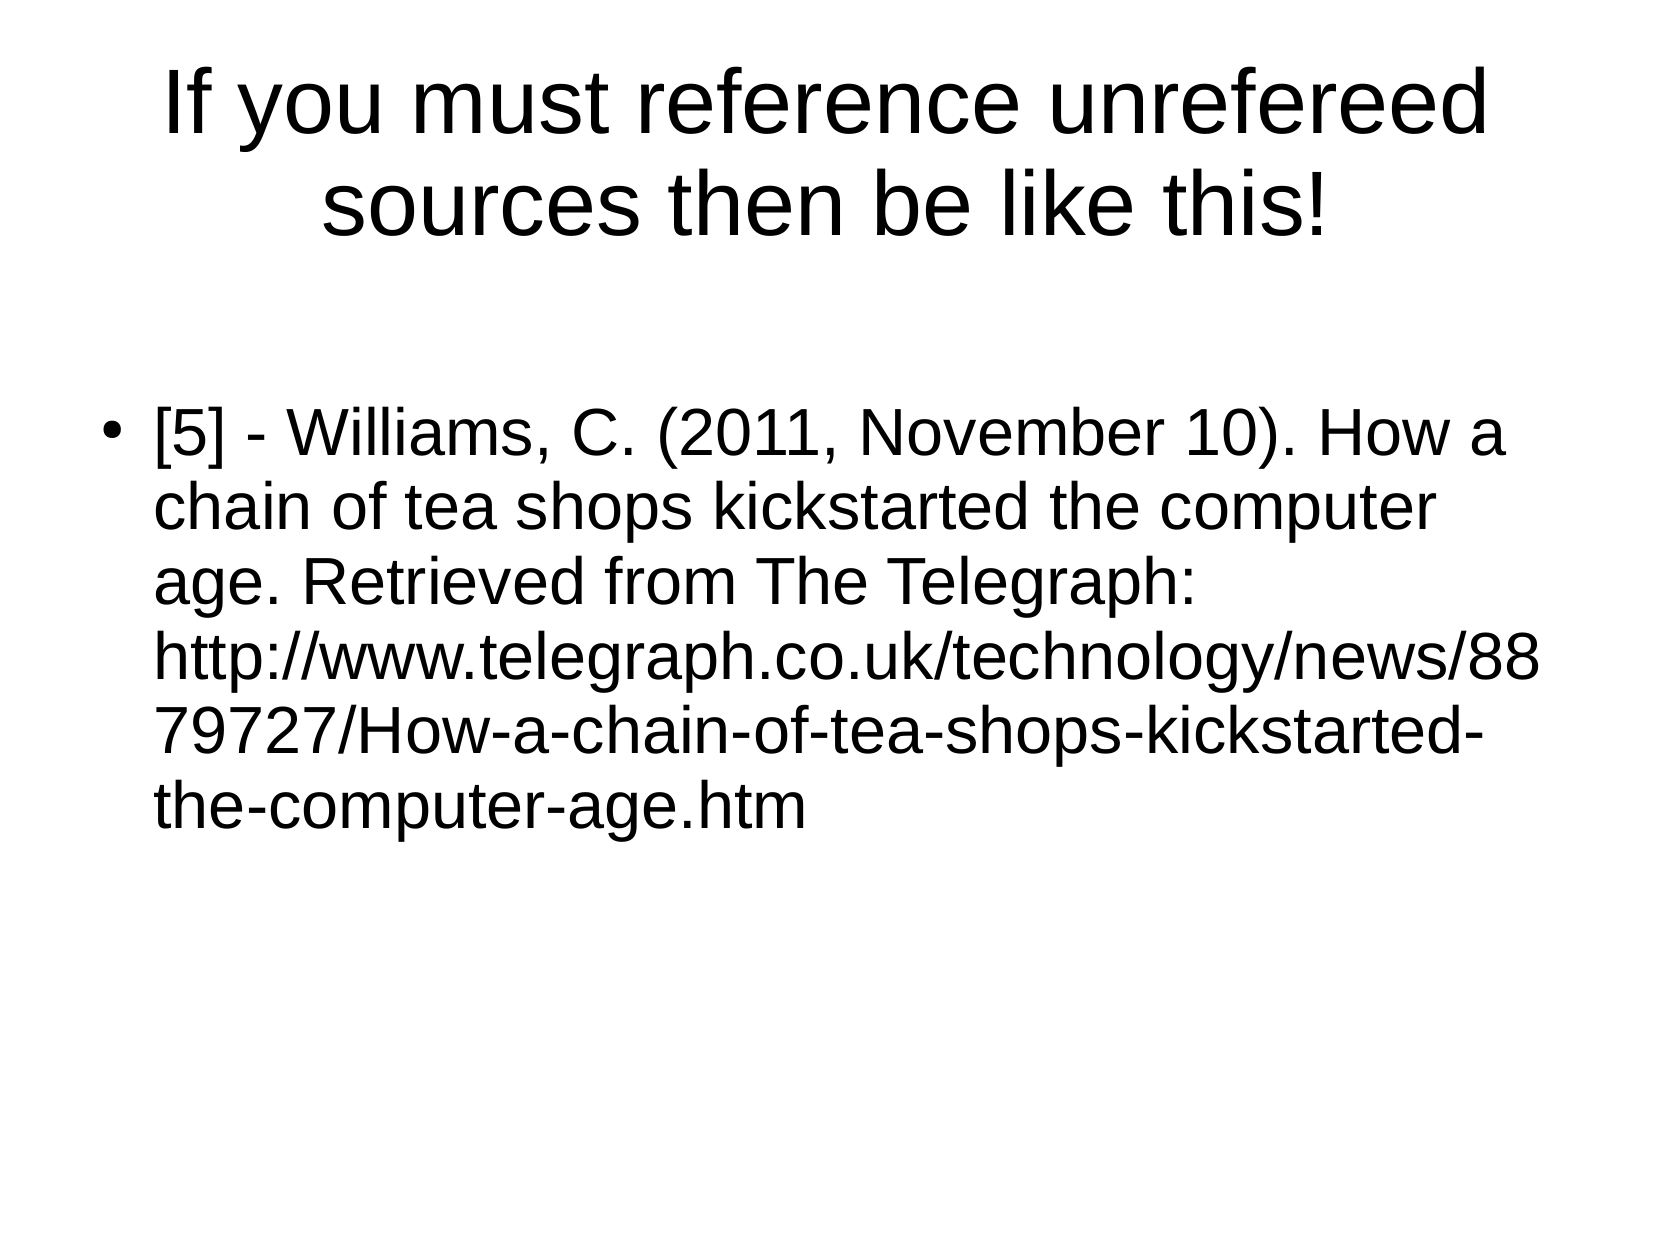

# If you must reference unrefereed sources then be like this!
[5] - Williams, C. (2011, November 10). How a chain of tea shops kickstarted the computer age. Retrieved from The Telegraph: http://www.telegraph.co.uk/technology/news/8879727/How-a-chain-of-tea-shops-kickstarted-the-computer-age.htm